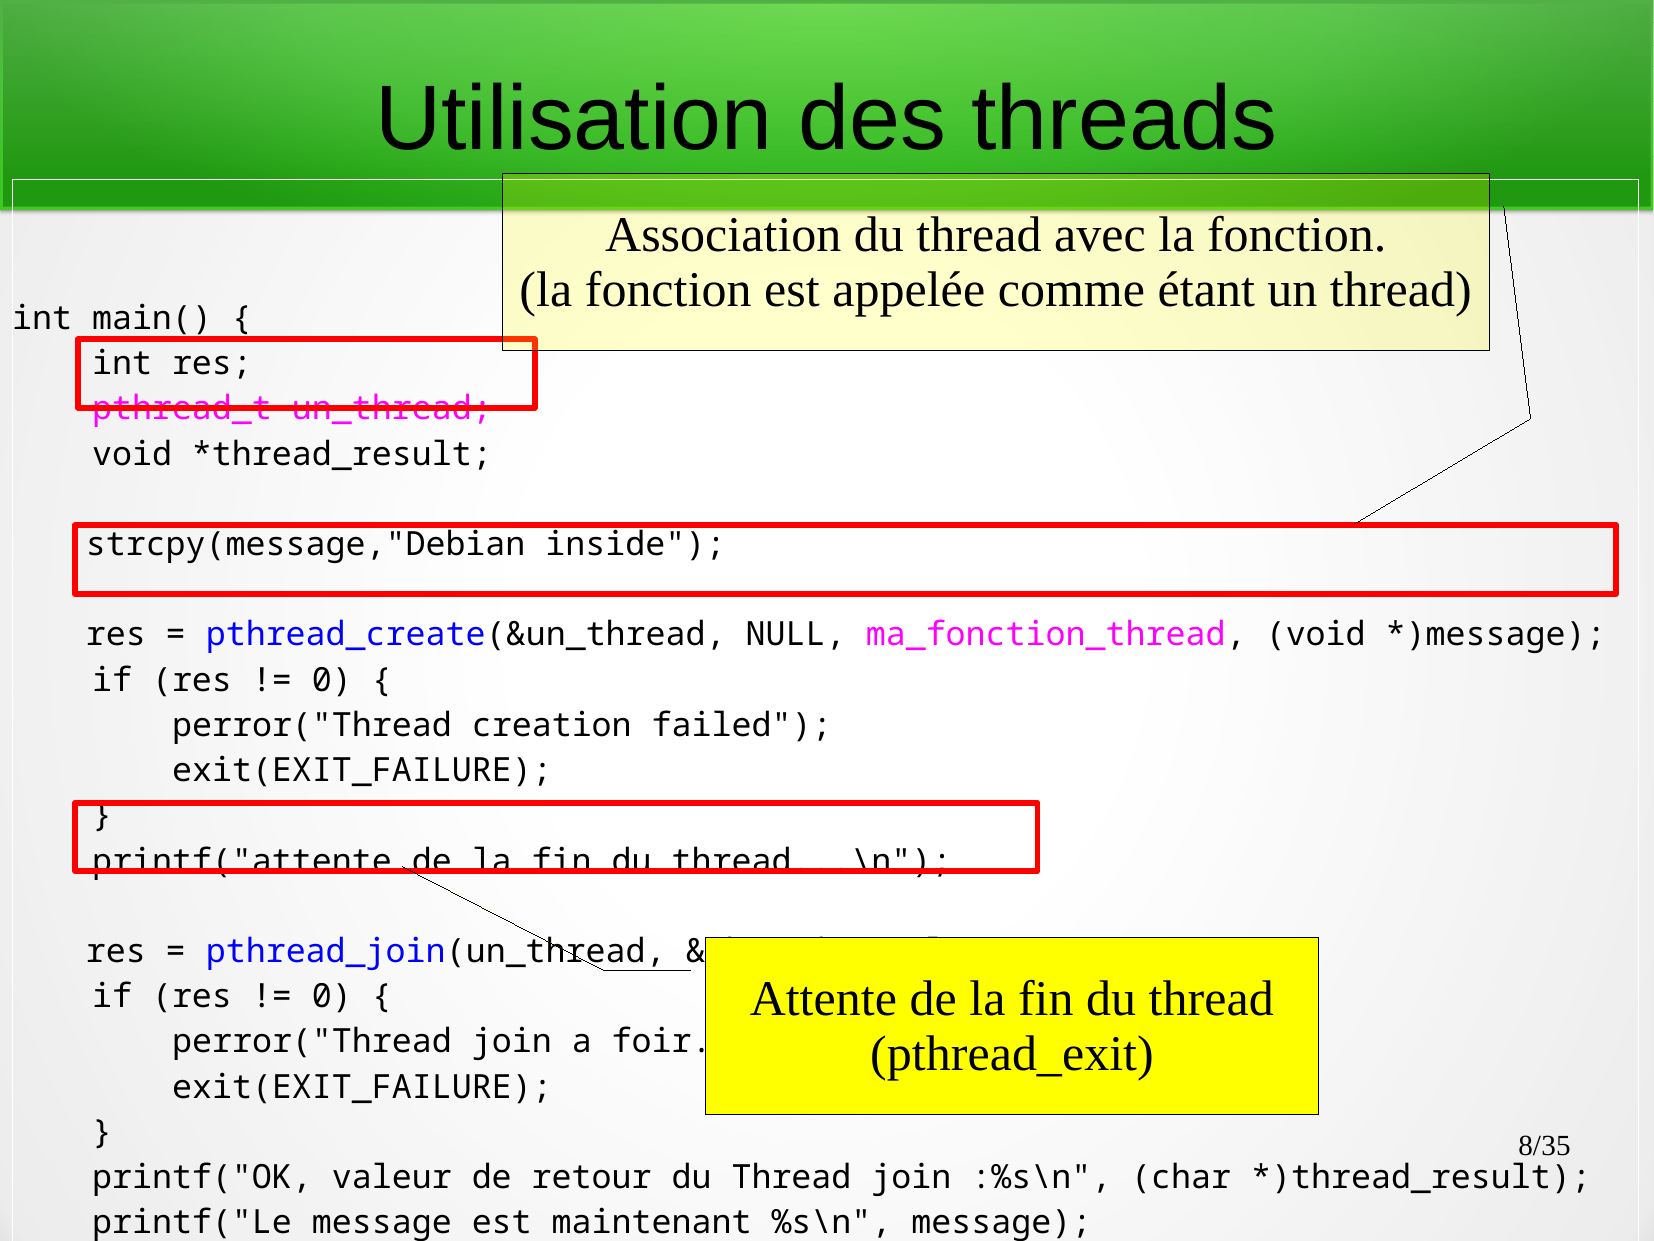

# Utilisation des threads
Association du thread avec la fonction.
(la fonction est appelée comme étant un thread)
int main() {
 int res;
 pthread_t un_thread;
 void *thread_result;
	strcpy(message,"Debian inside");
	res = pthread_create(&un_thread, NULL, ma_fonction_thread, (void *)message);
 if (res != 0) {
 perror("Thread creation failed");
 exit(EXIT_FAILURE);
 }
 printf("attente de la fin du thread...\n");
	res = pthread_join(un_thread, &thread_result);
 if (res != 0) {
 perror("Thread join a foir... echoué");
 exit(EXIT_FAILURE);
 }
 printf("OK, valeur de retour du Thread join :%s\n", (char *)thread_result);
 printf("Le message est maintenant %s\n", message);
 exit(EXIT_SUCCESS);
}
Attente de la fin du thread
(pthread_exit)
8